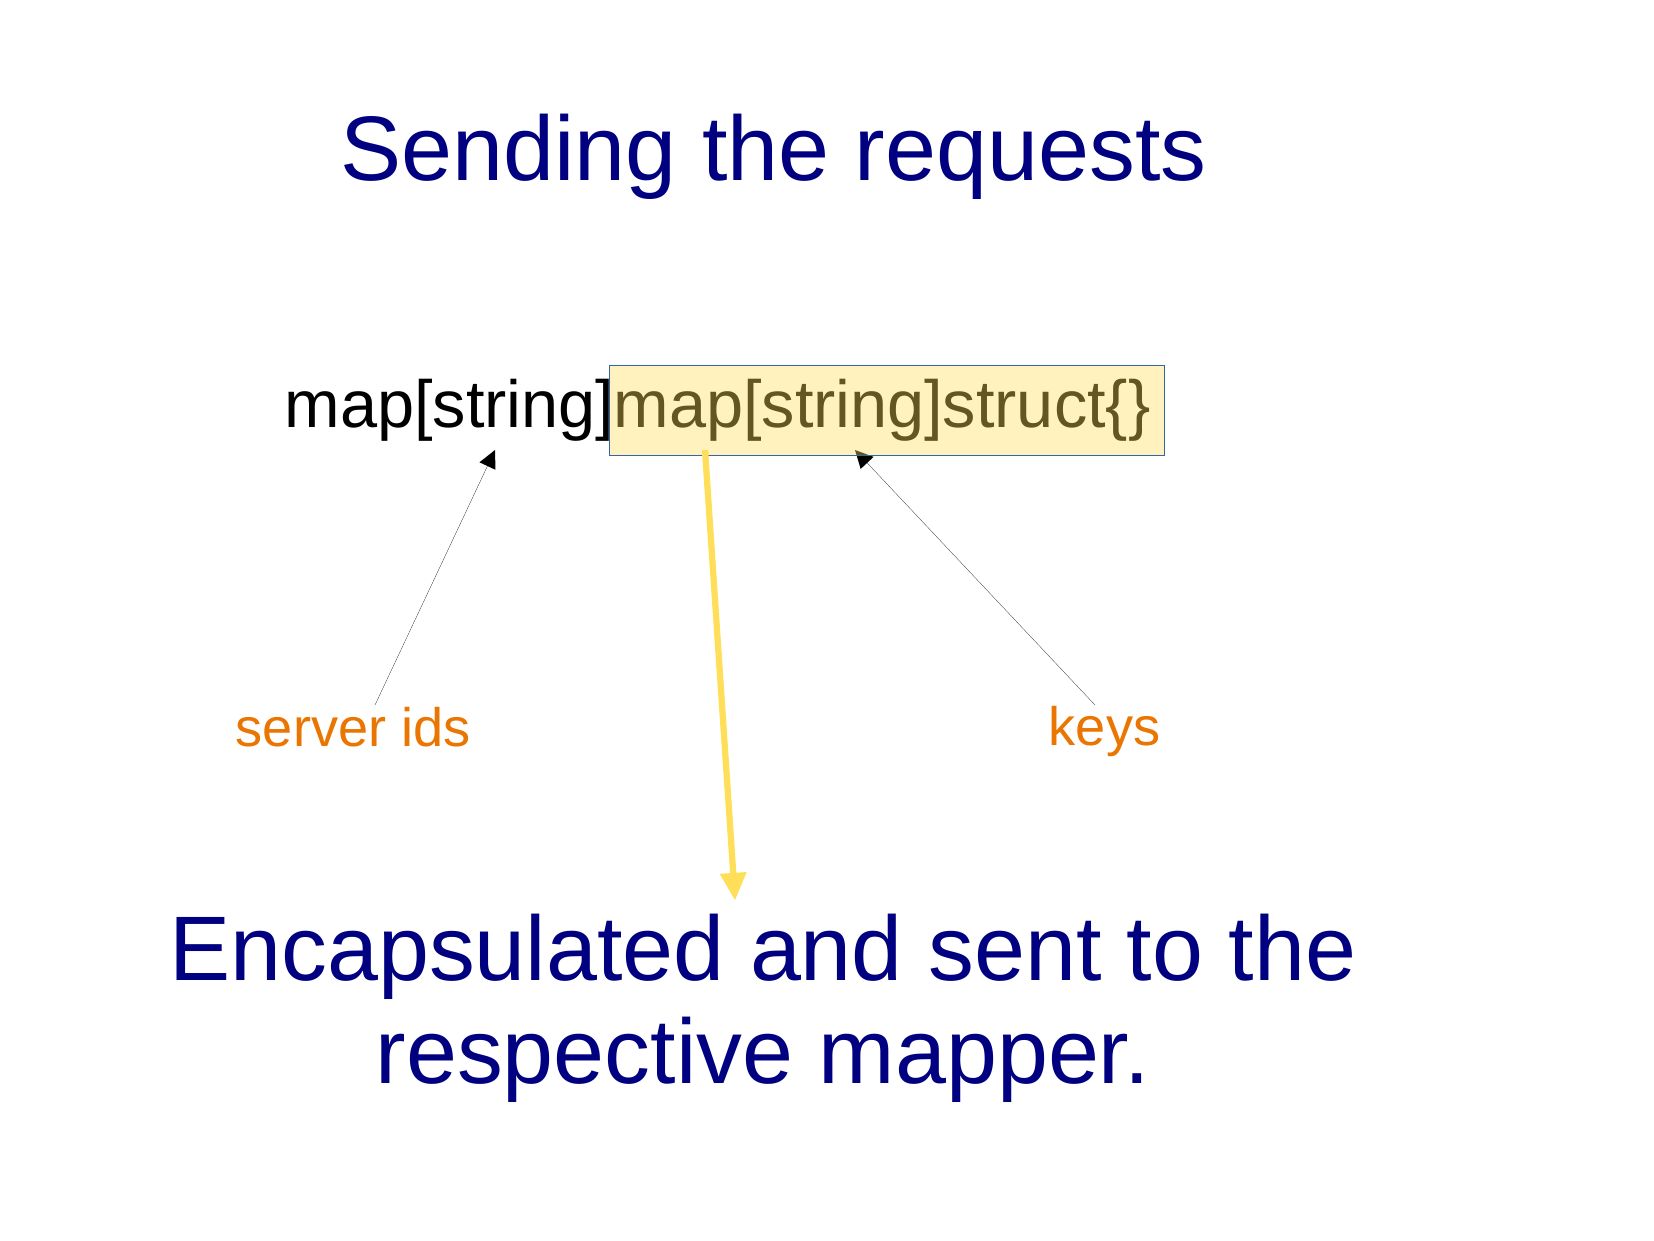

# Sending the requests
map[string]map[string]struct{}
keys
server ids
Encapsulated and sent to the respective mapper.